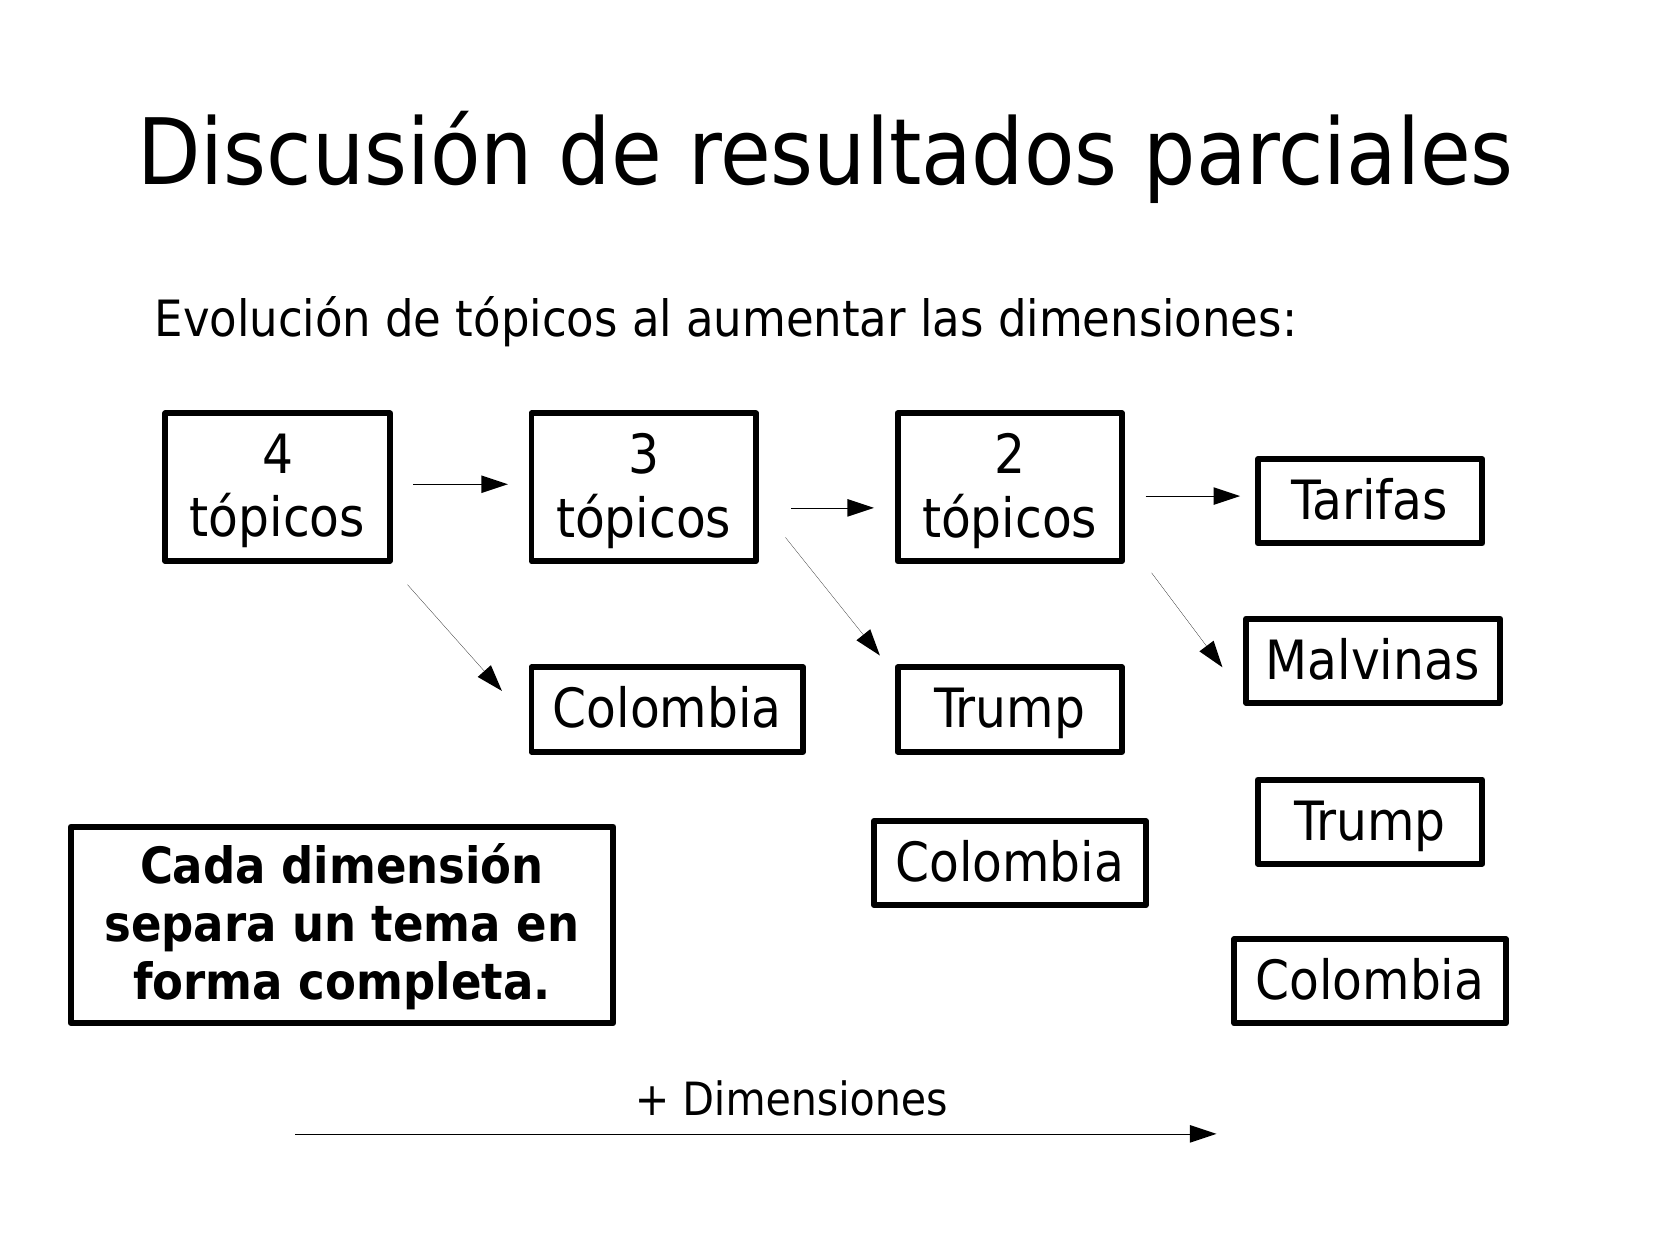

# Discusión de resultados parciales
Evolución de tópicos al aumentar las dimensiones:
4 tópicos
3 tópicos
2 tópicos
Tarifas
Malvinas
Colombia
Trump
Trump
Colombia
Cada dimensión separa un tema en forma completa.
Colombia
+ Dimensiones